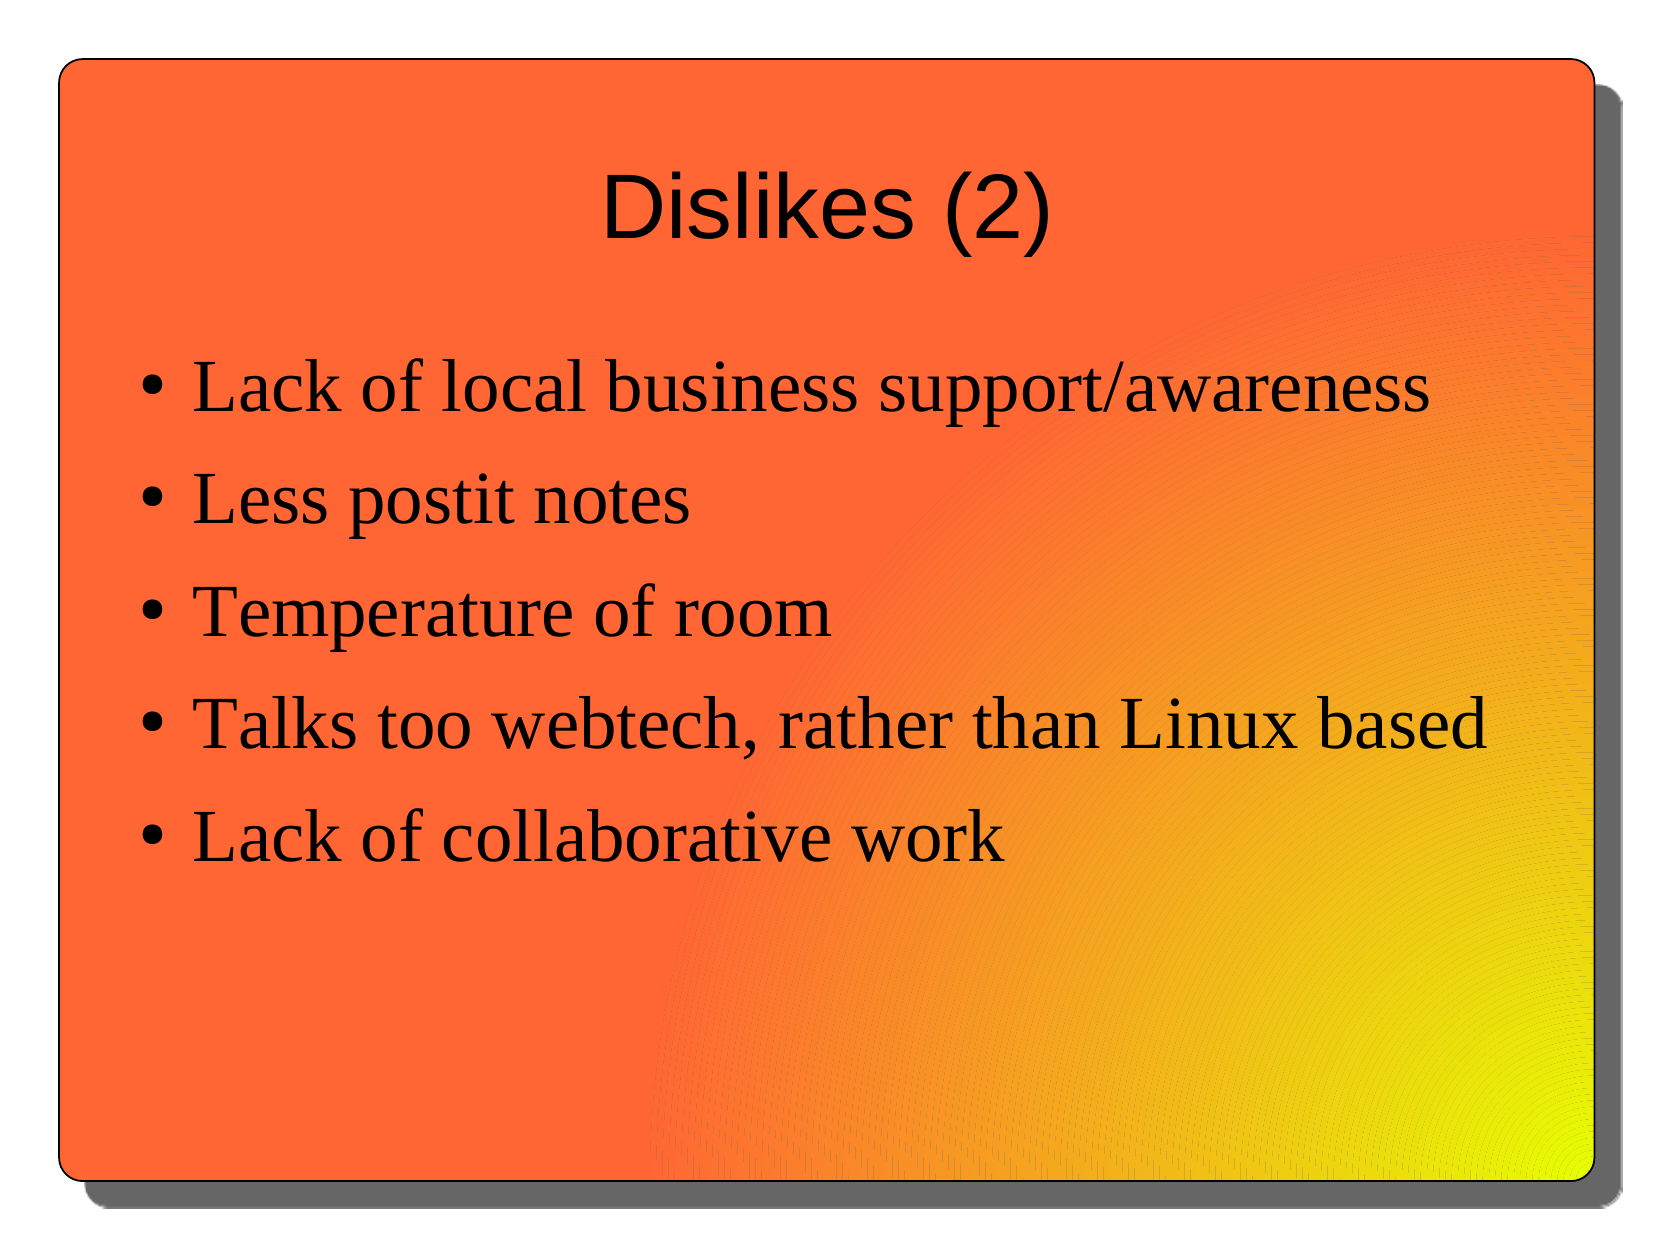

# Dislikes (2)
Lack of local business support/awareness
Less postit notes
Temperature of room
Talks too webtech, rather than Linux based
Lack of collaborative work